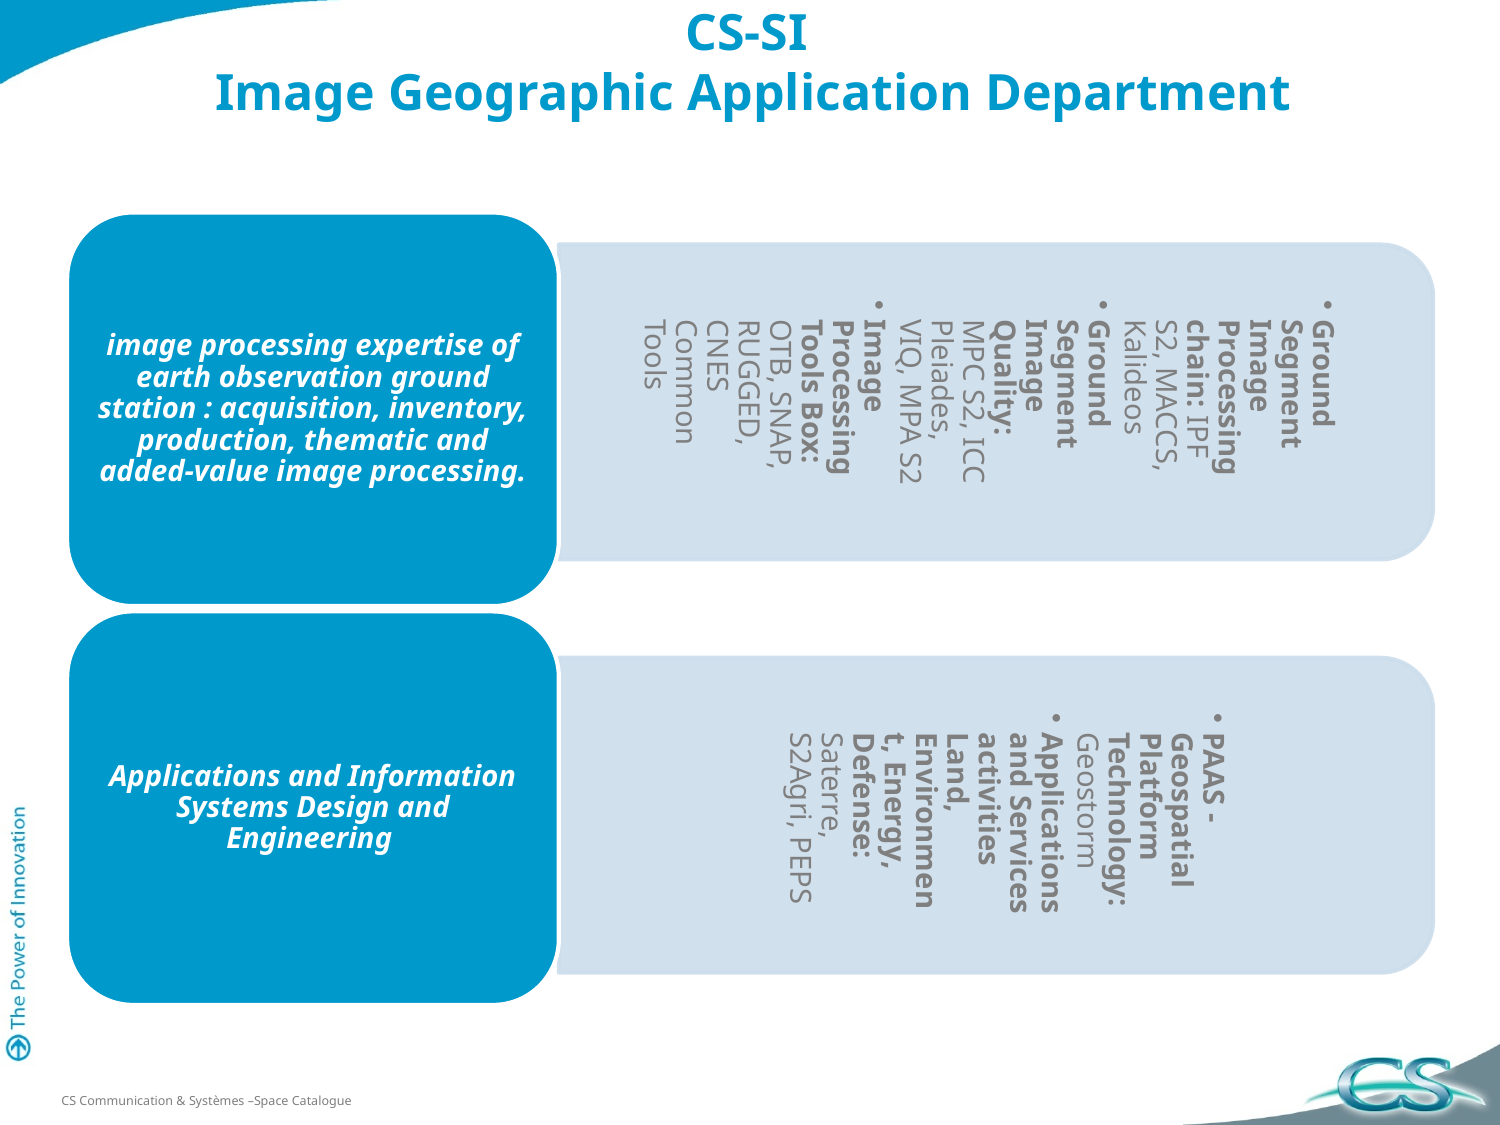

# CS-SI Image Geographic Application Department
Ground Segment Image Processing chain: IPF S2, MACCS, Kalideos
Ground Segment Image Quality: MPC S2, ICC Pleiades, VIQ, MPA S2
Image Processing Tools Box: OTB, SNAP, RUGGED, CNES Common Tools
image processing expertise of earth observation ground station : acquisition, inventory, production, thematic and added-value image processing.
PAAS -Geospatial Platform Technology: Geostorm
Applications and Services activities
Land, Environment, Energy, Defense: Saterre, S2Agri, PEPS
Applications and Information Systems Design and Engineering